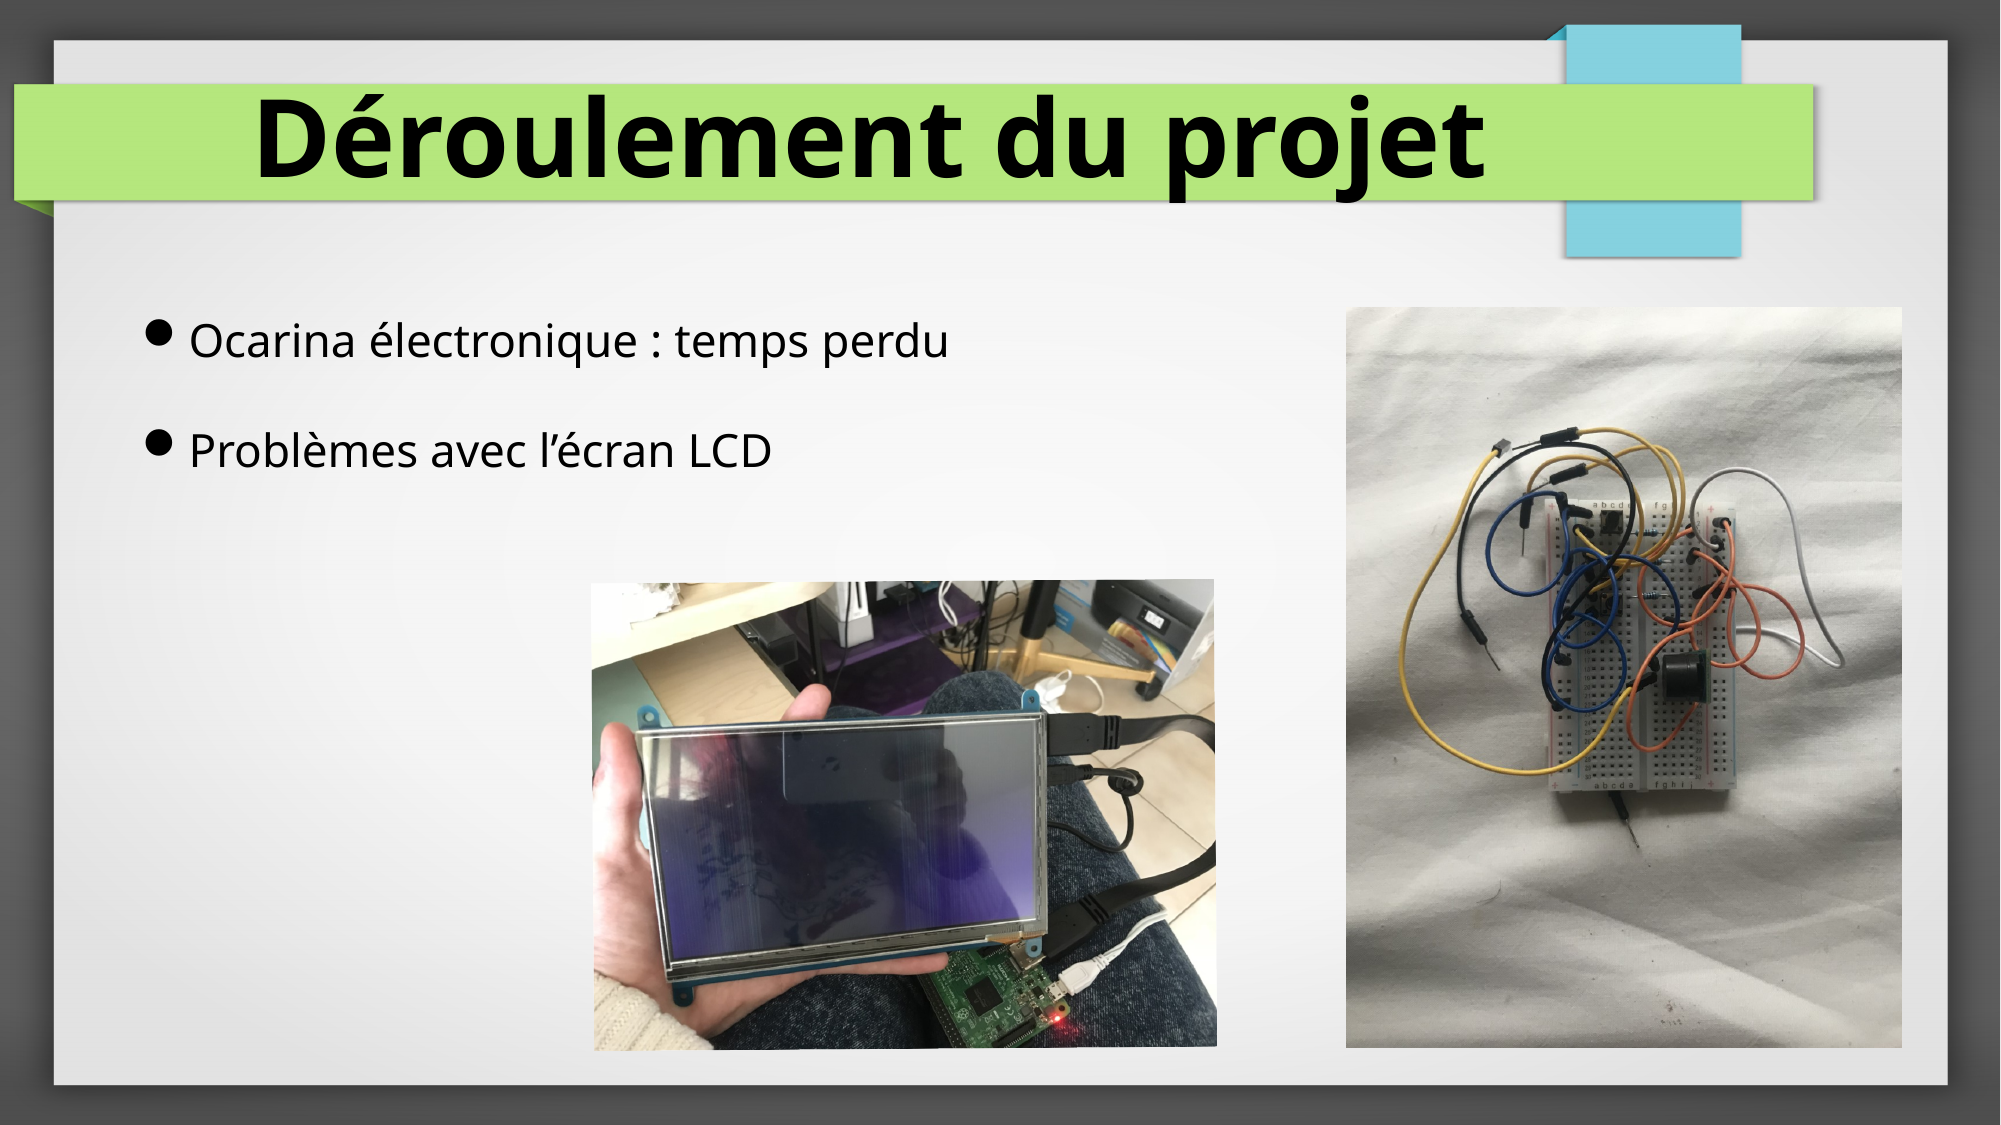

Déroulement du projet
Ocarina électronique : temps perdu
Problèmes avec l’écran LCD